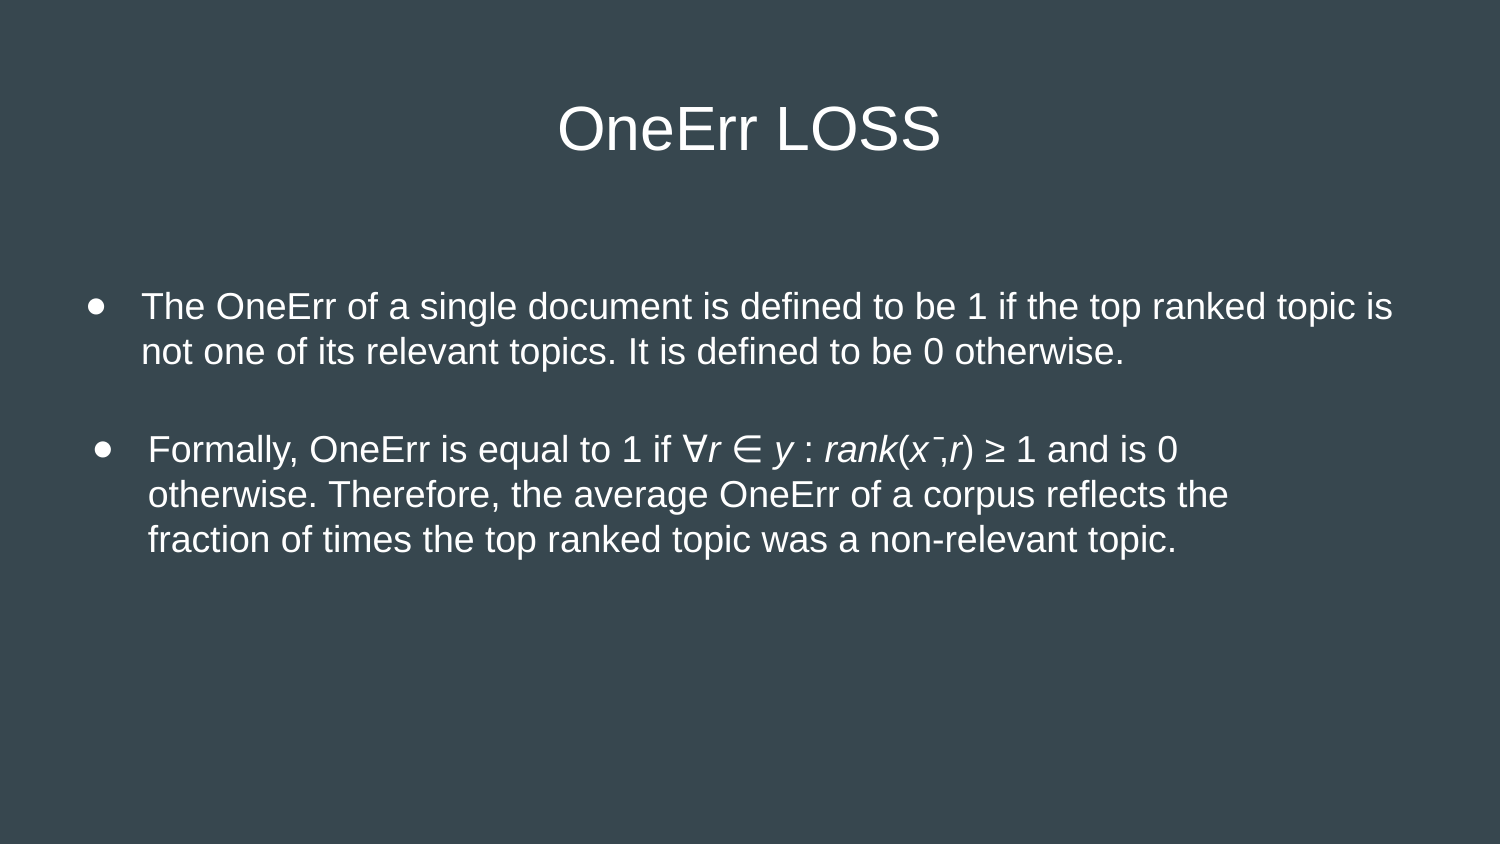

# OneErr LOSS
The OneErr of a single document is defined to be 1 if the top ranked topic is not one of its relevant topics. It is defined to be 0 otherwise.
Formally, OneErr is equal to 1 if ∀r ∈ y : rank(x ̄,r) ≥ 1 and is 0 otherwise. Therefore, the average OneErr of a corpus reflects the fraction of times the top ranked topic was a non-relevant topic.